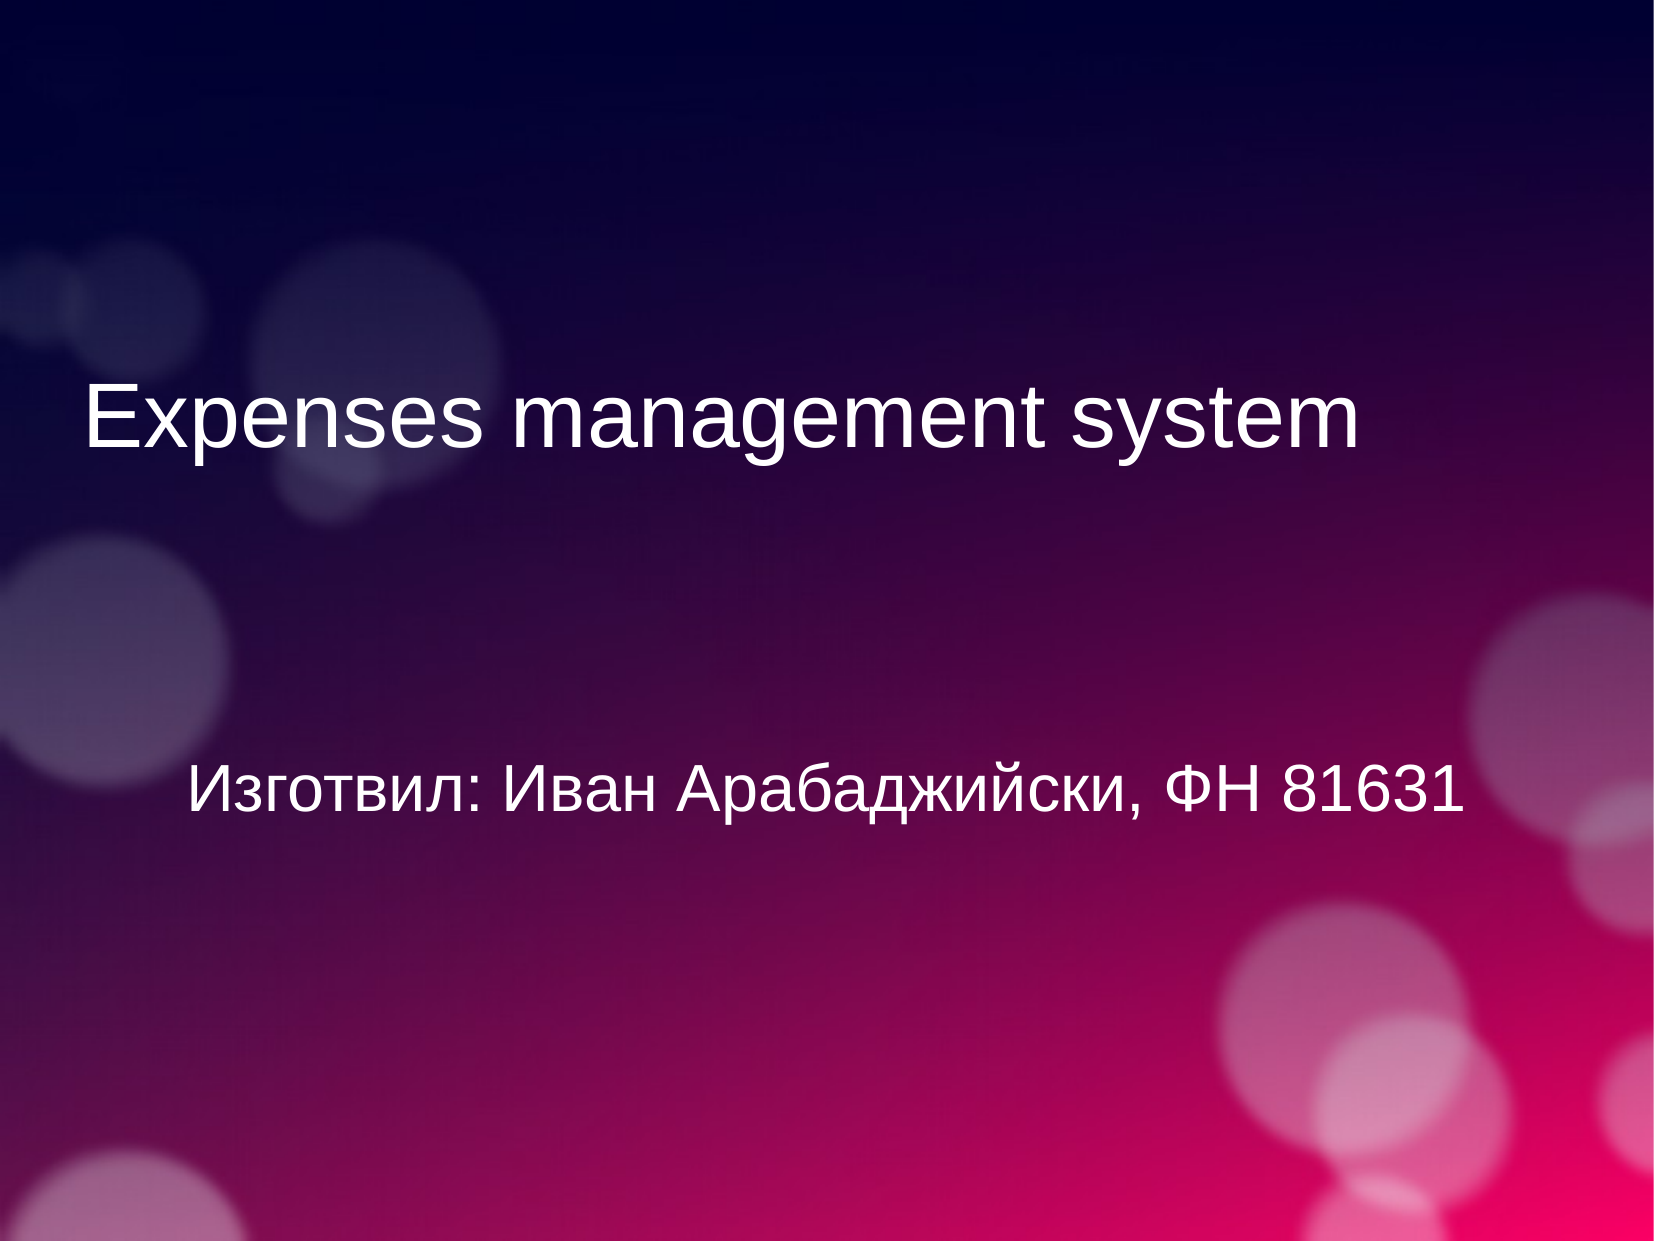

# Expenses management system
Изготвил: Иван Арабаджийски, ФН 81631